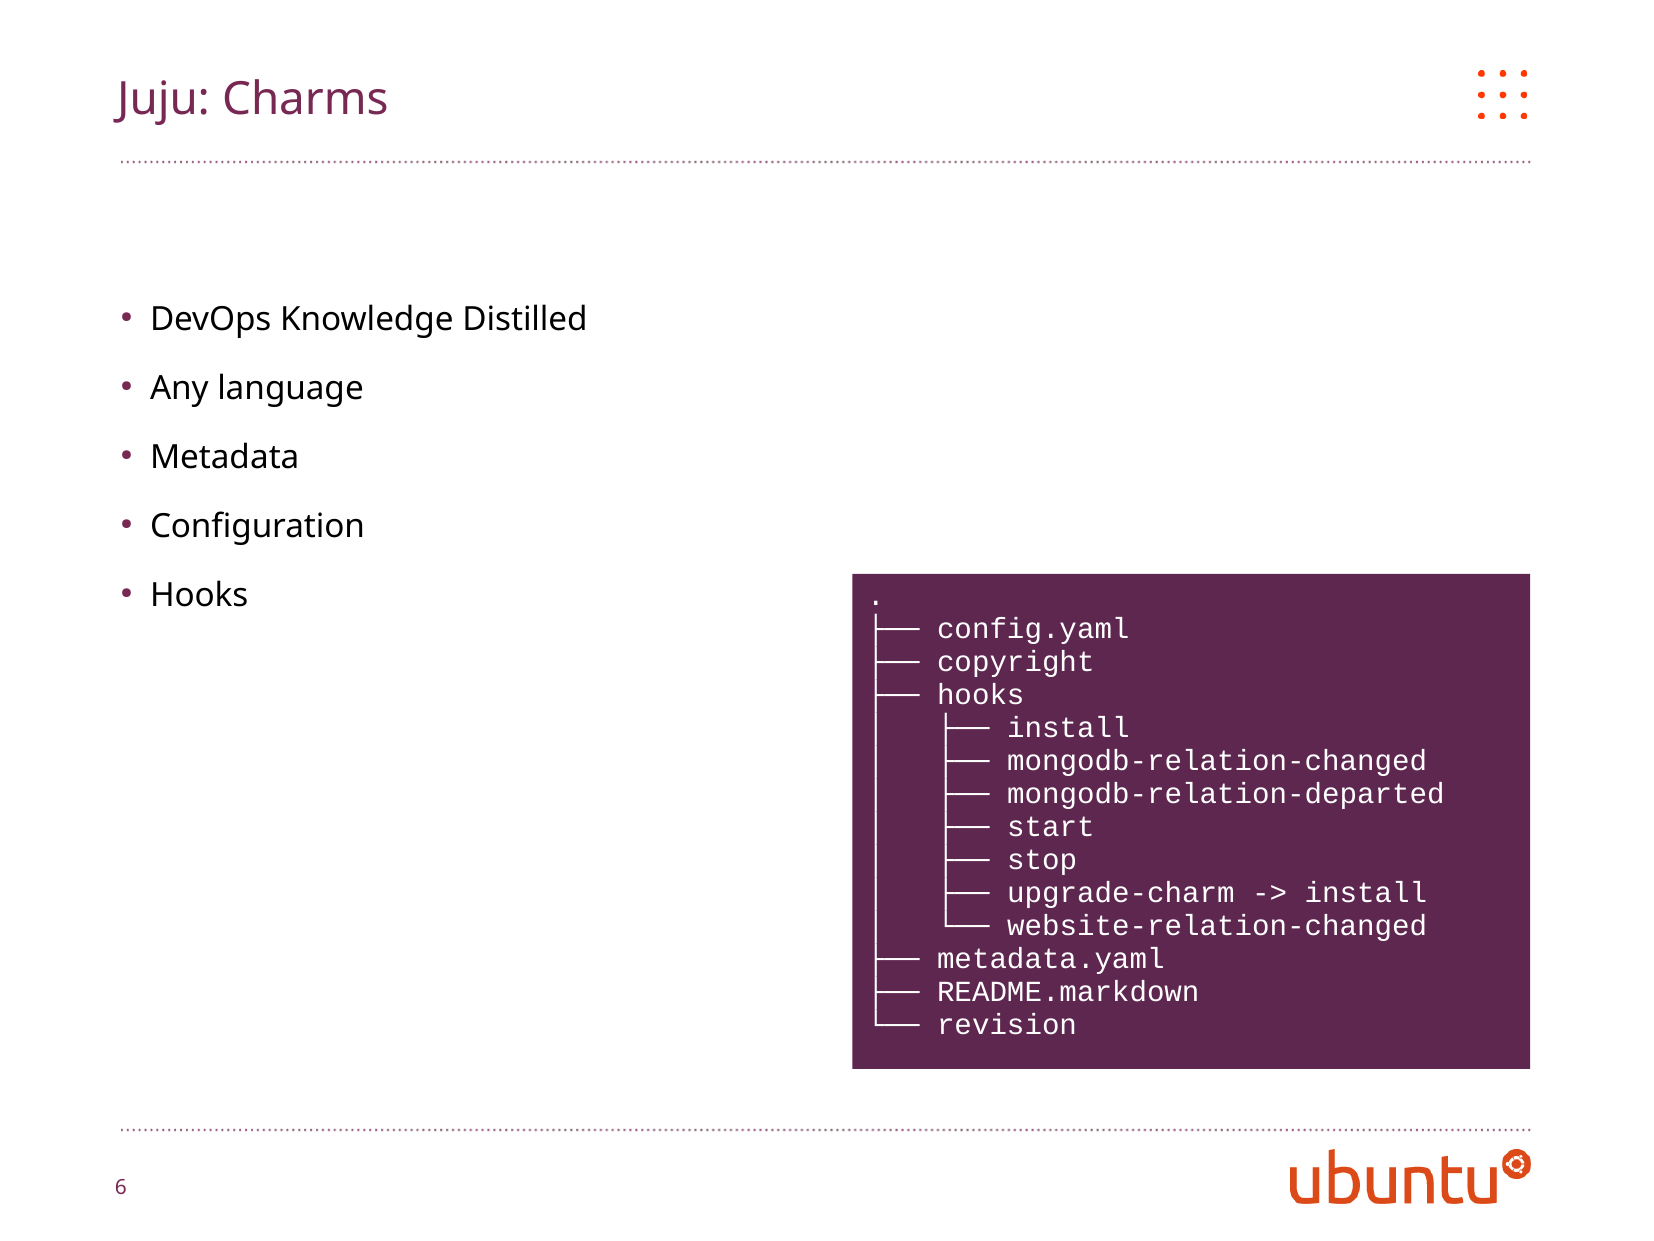

# Juju: Charms
DevOps Knowledge Distilled
Any language
Metadata
Configuration
Hooks
.
├── config.yaml
├── copyright
├── hooks
│   ├── install
│   ├── mongodb-relation-changed
│   ├── mongodb-relation-departed
│   ├── start
│   ├── stop
│   ├── upgrade-charm -> install
│   └── website-relation-changed
├── metadata.yaml
├── README.markdown
└── revision